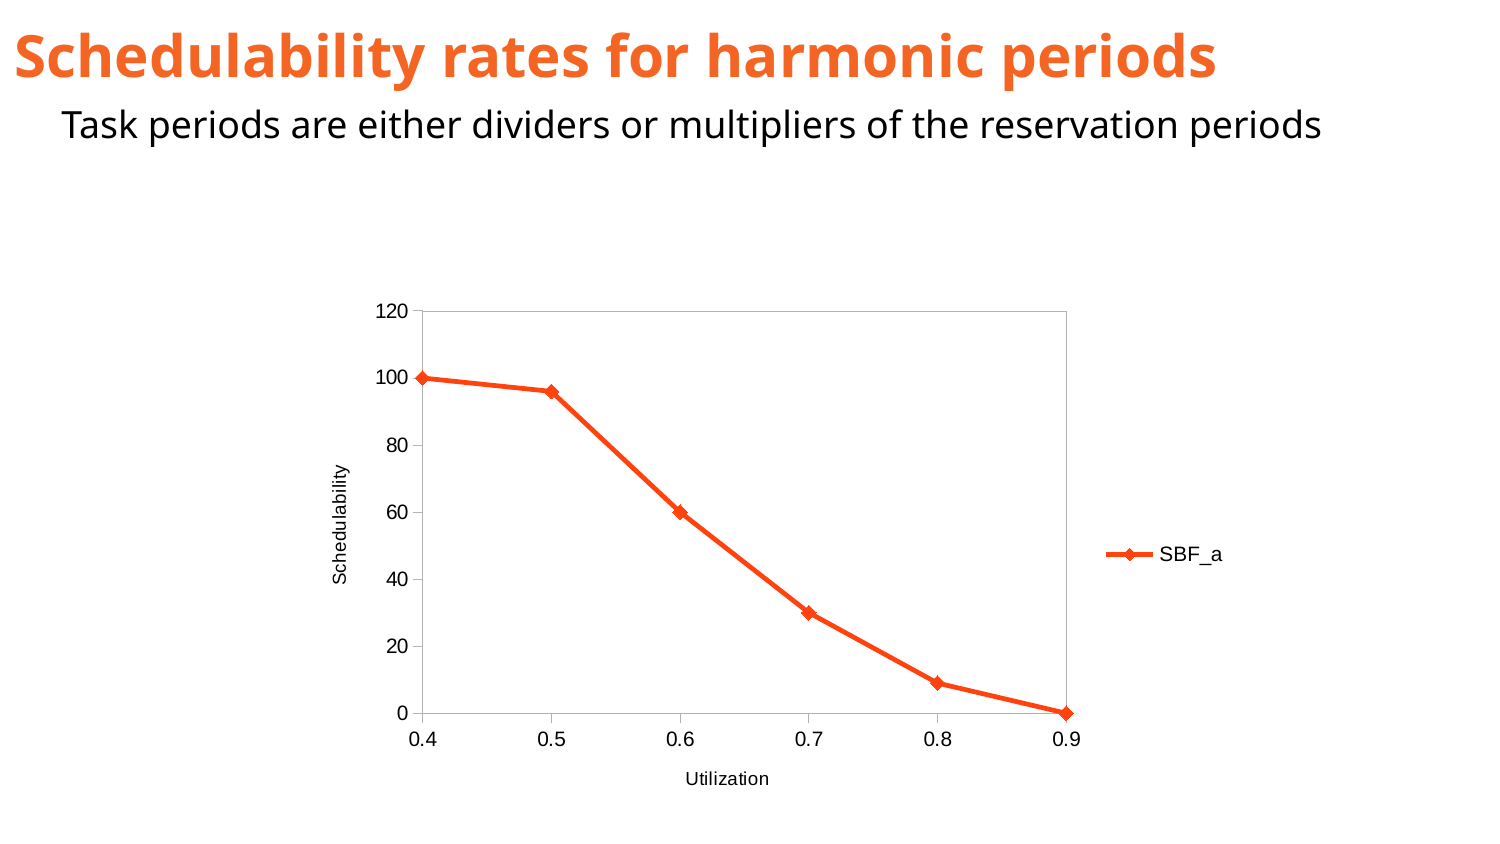

# Schedulability rates for harmonic periods
Task periods are either dividers or multipliers of the reservation periods
### Chart
| Category | SBF_a |
|---|---|
| 0.4 | 100.0 |
| 0.5 | 96.0 |
| 0.6 | 60.0 |
| 0.7 | 30.0 |
| 0.8 | 9.0 |
| 0.9 | 0.0 |